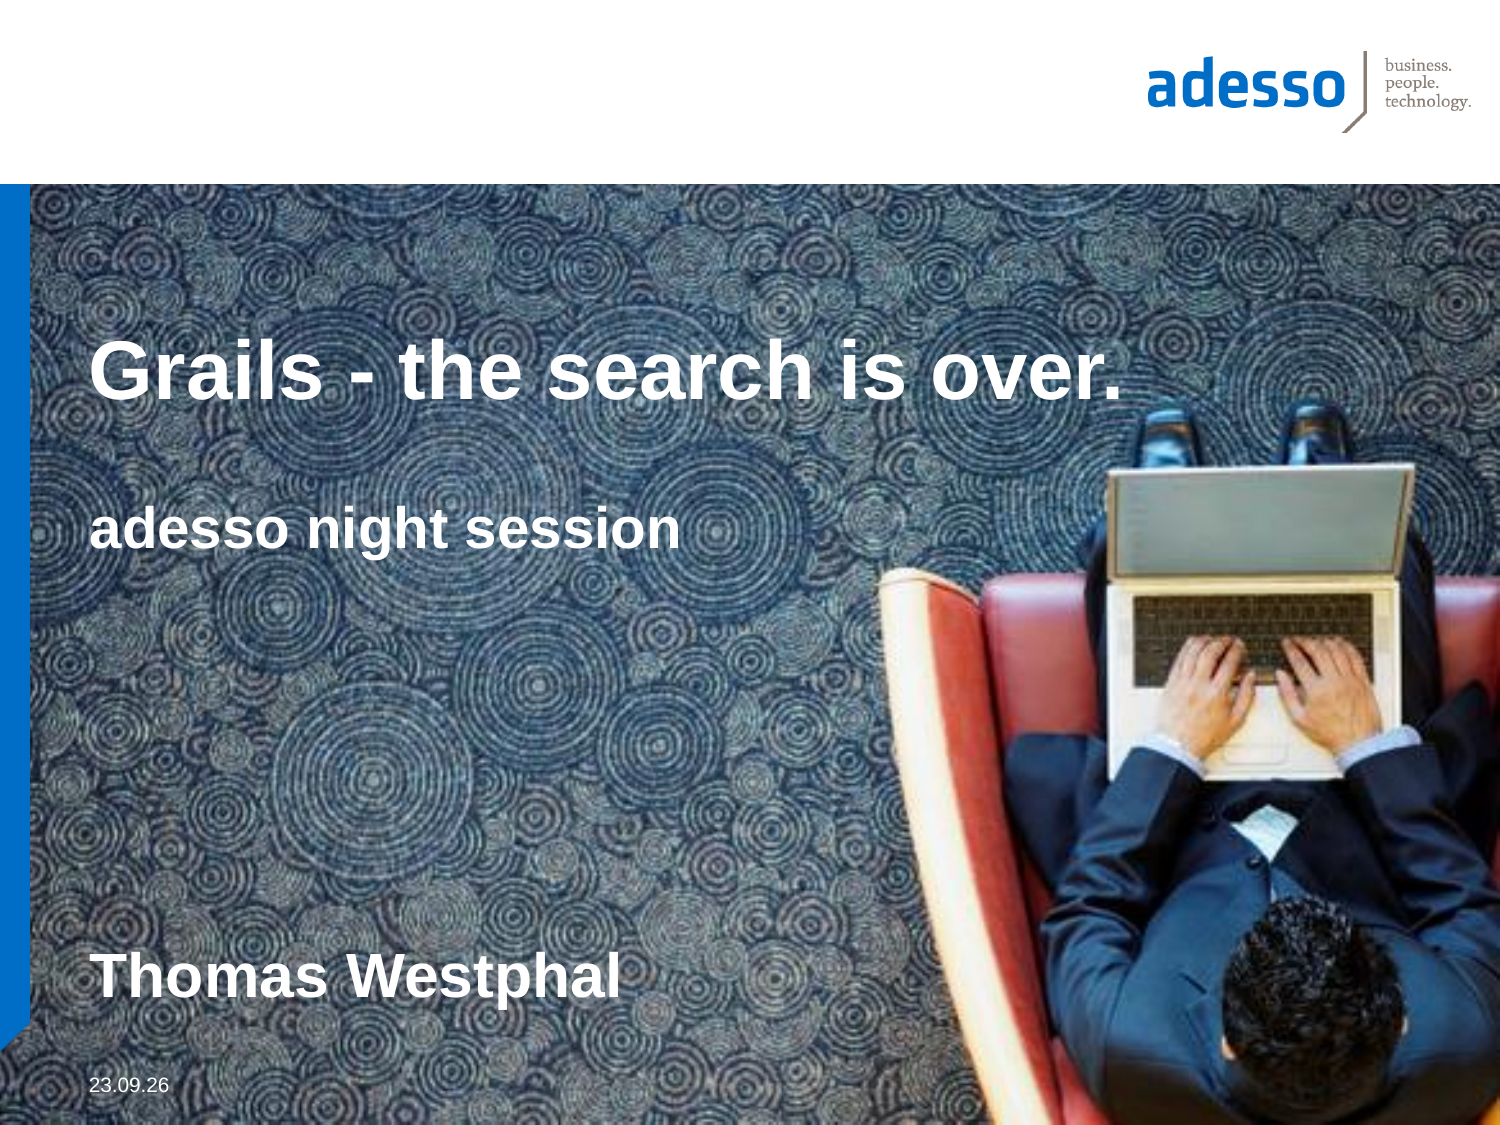

# Grails - the search is over.
adesso night session
Thomas Westphal